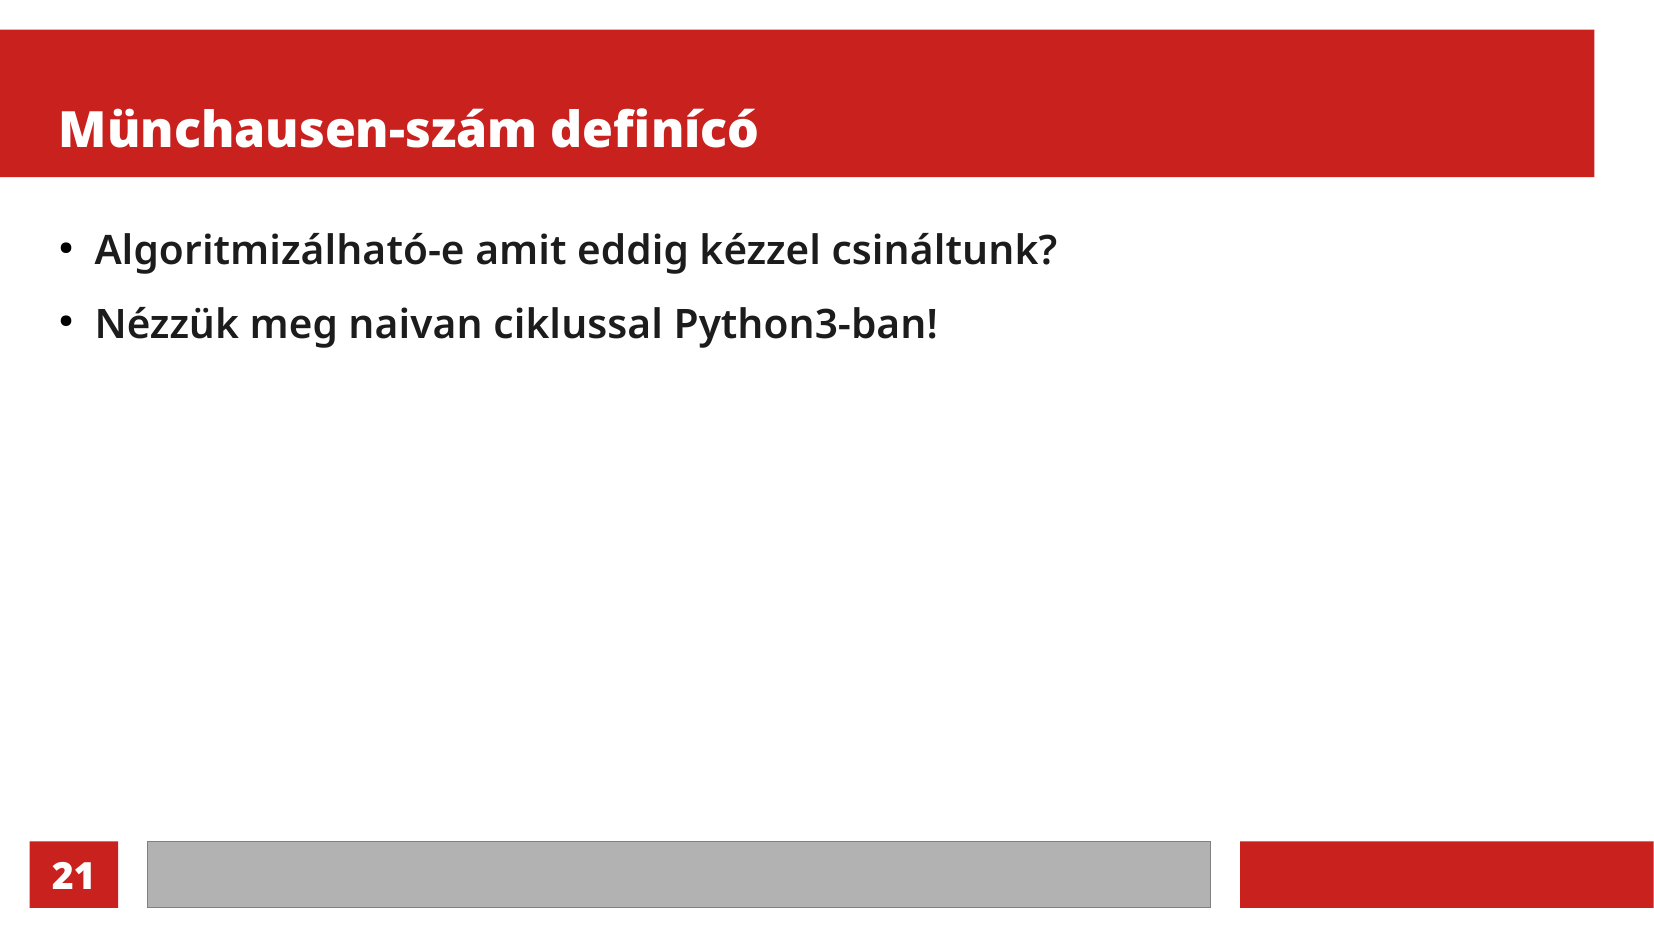

# Münchausen-szám definícó
Algoritmizálható-e amit eddig kézzel csináltunk?
Nézzük meg naivan ciklussal Python3-ban!
21